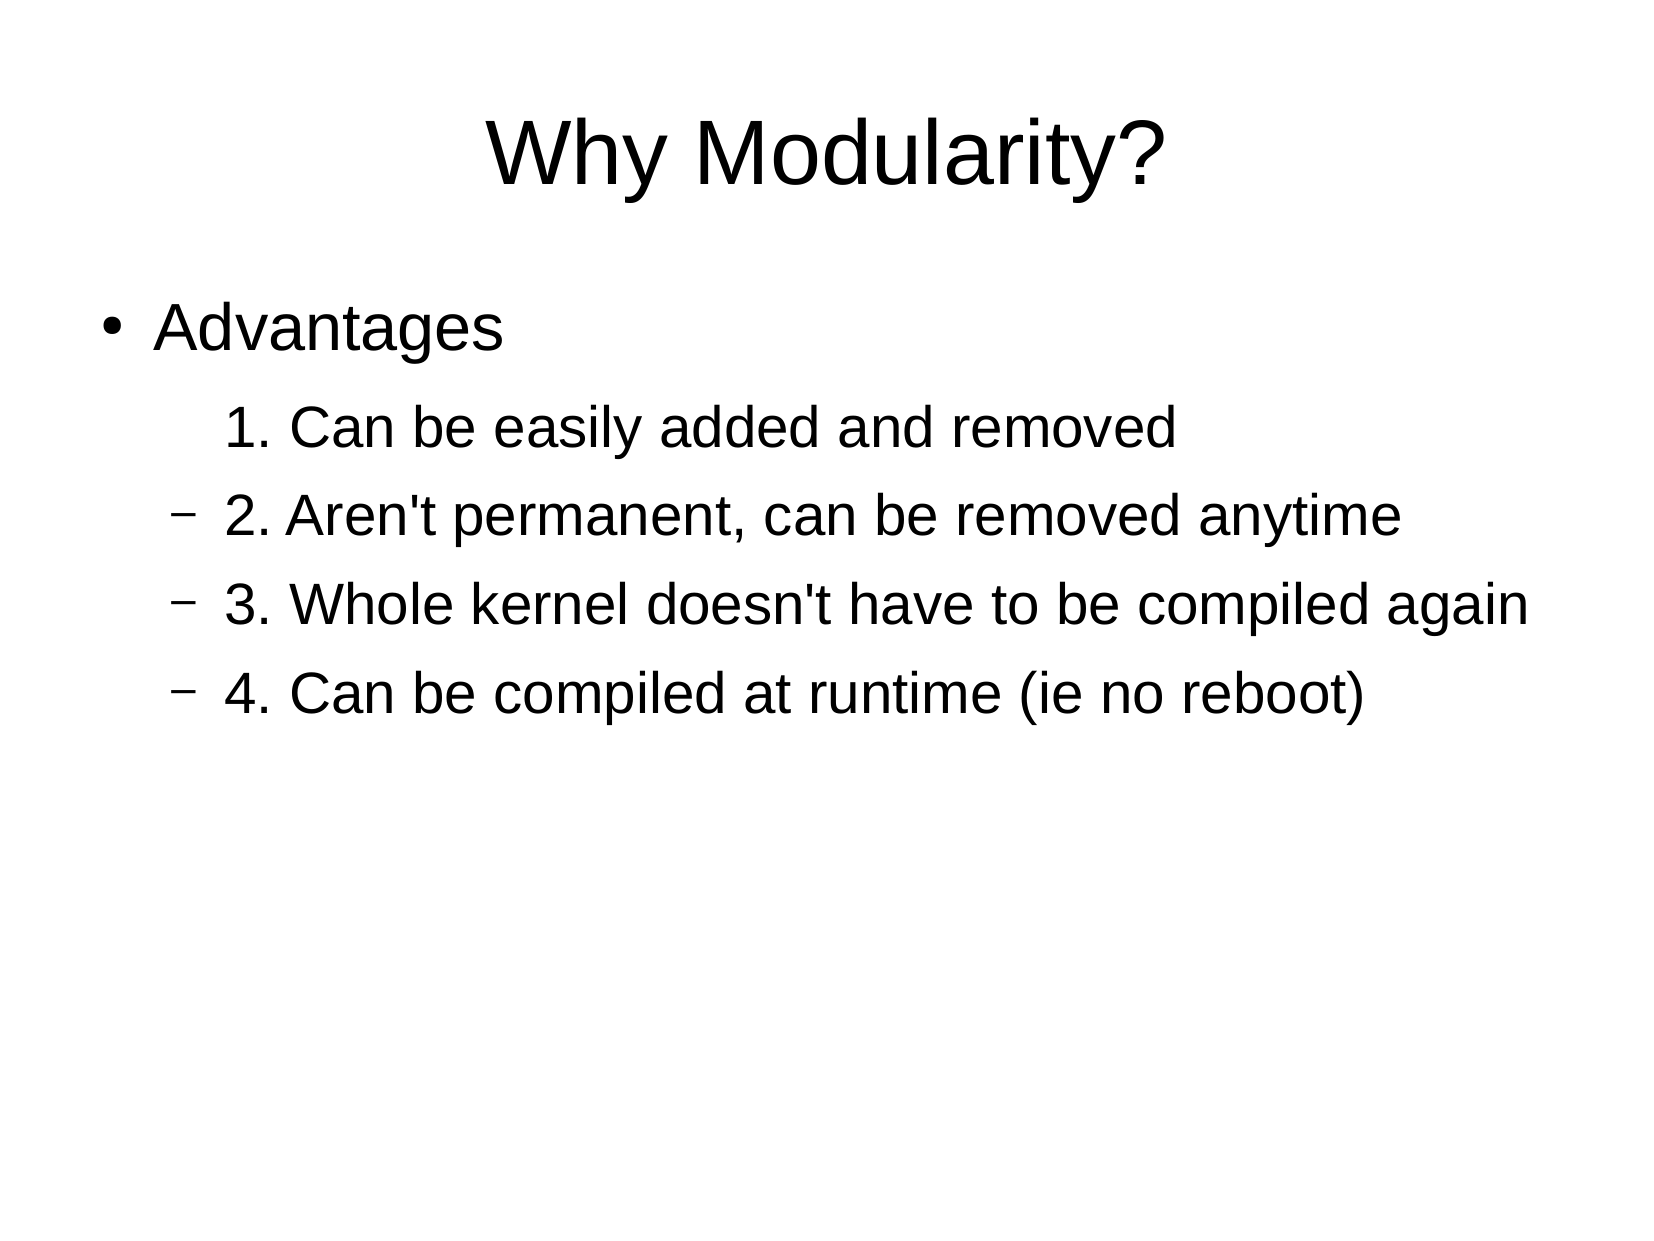

# Why Modularity?
Advantages
1. Can be easily added and removed
2. Aren't permanent, can be removed anytime
3. Whole kernel doesn't have to be compiled again
4. Can be compiled at runtime (ie no reboot)